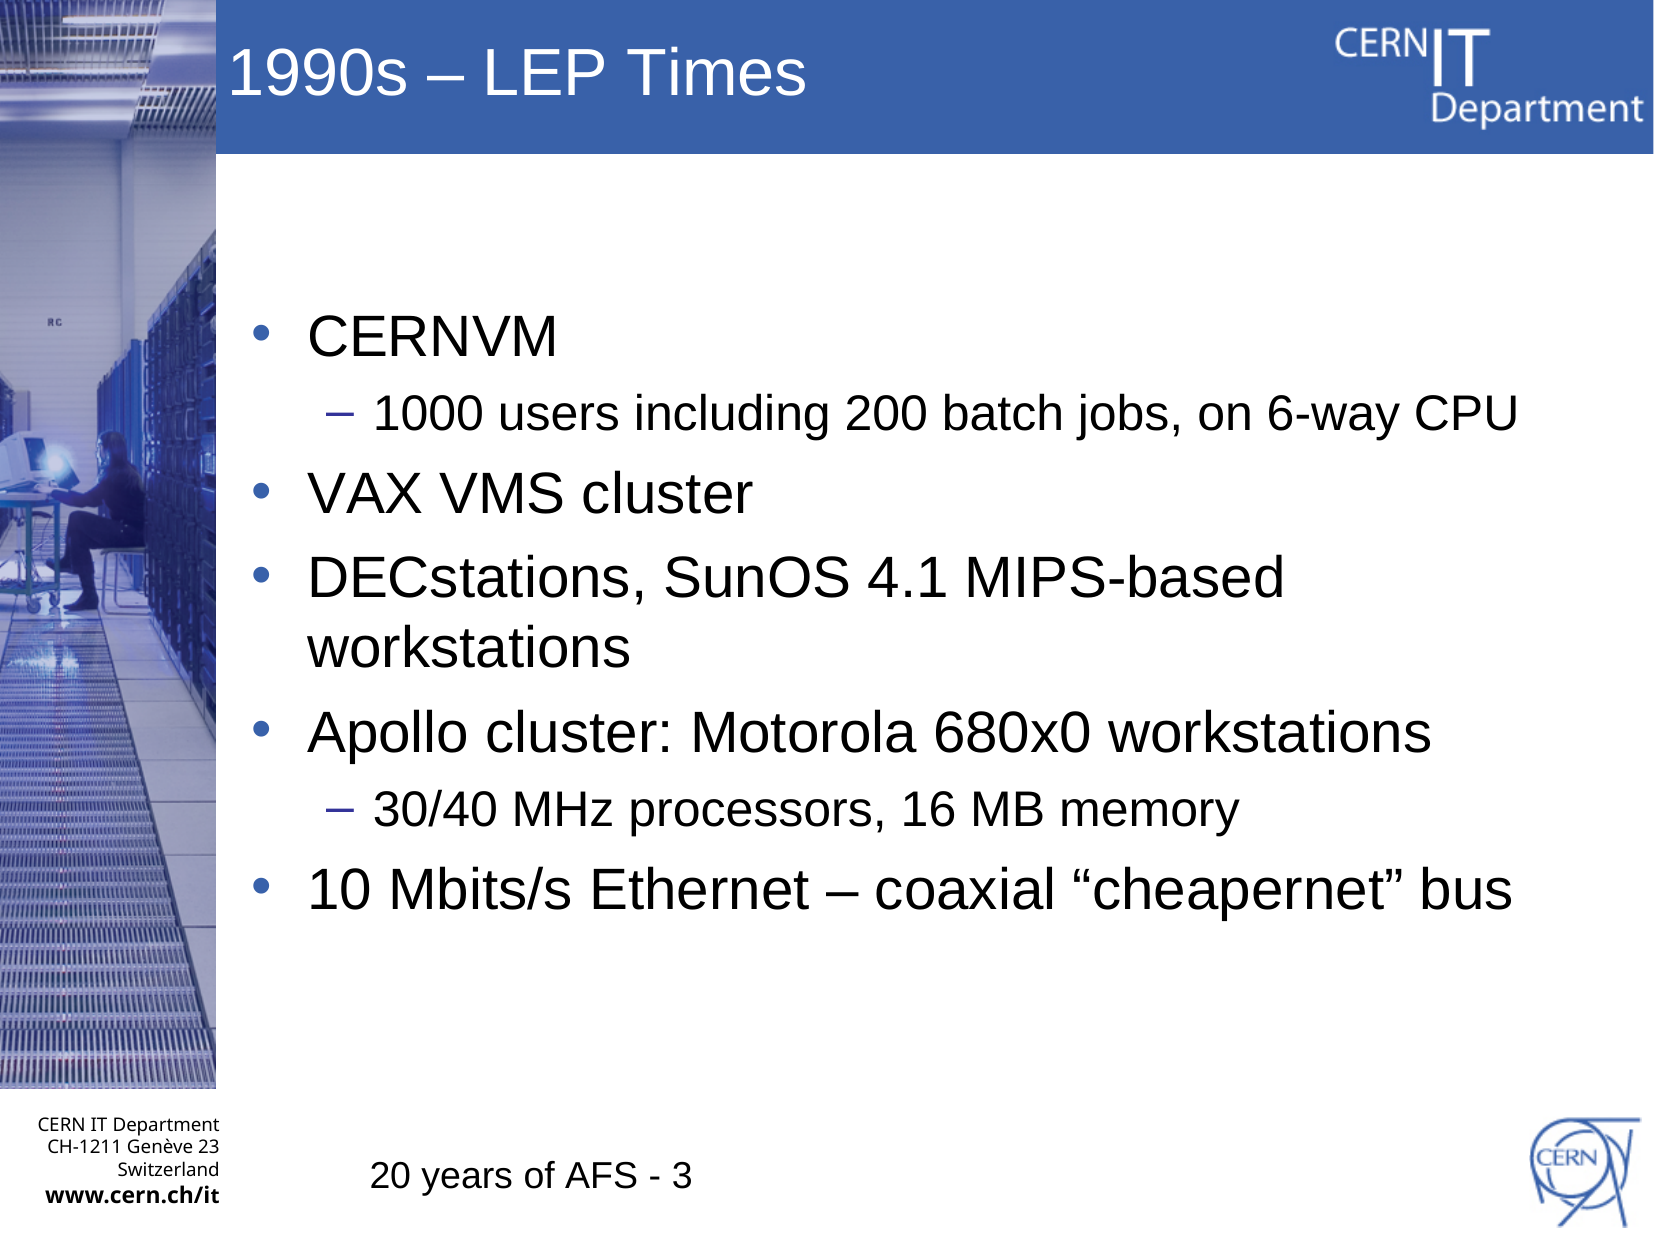

# 1990s – LEP Times
CERNVM
1000 users including 200 batch jobs, on 6-way CPU
VAX VMS cluster
DECstations, SunOS 4.1 MIPS-based workstations
Apollo cluster: Motorola 680x0 workstations
30/40 MHz processors, 16 MB memory
10 Mbits/s Ethernet – coaxial “cheapernet” bus